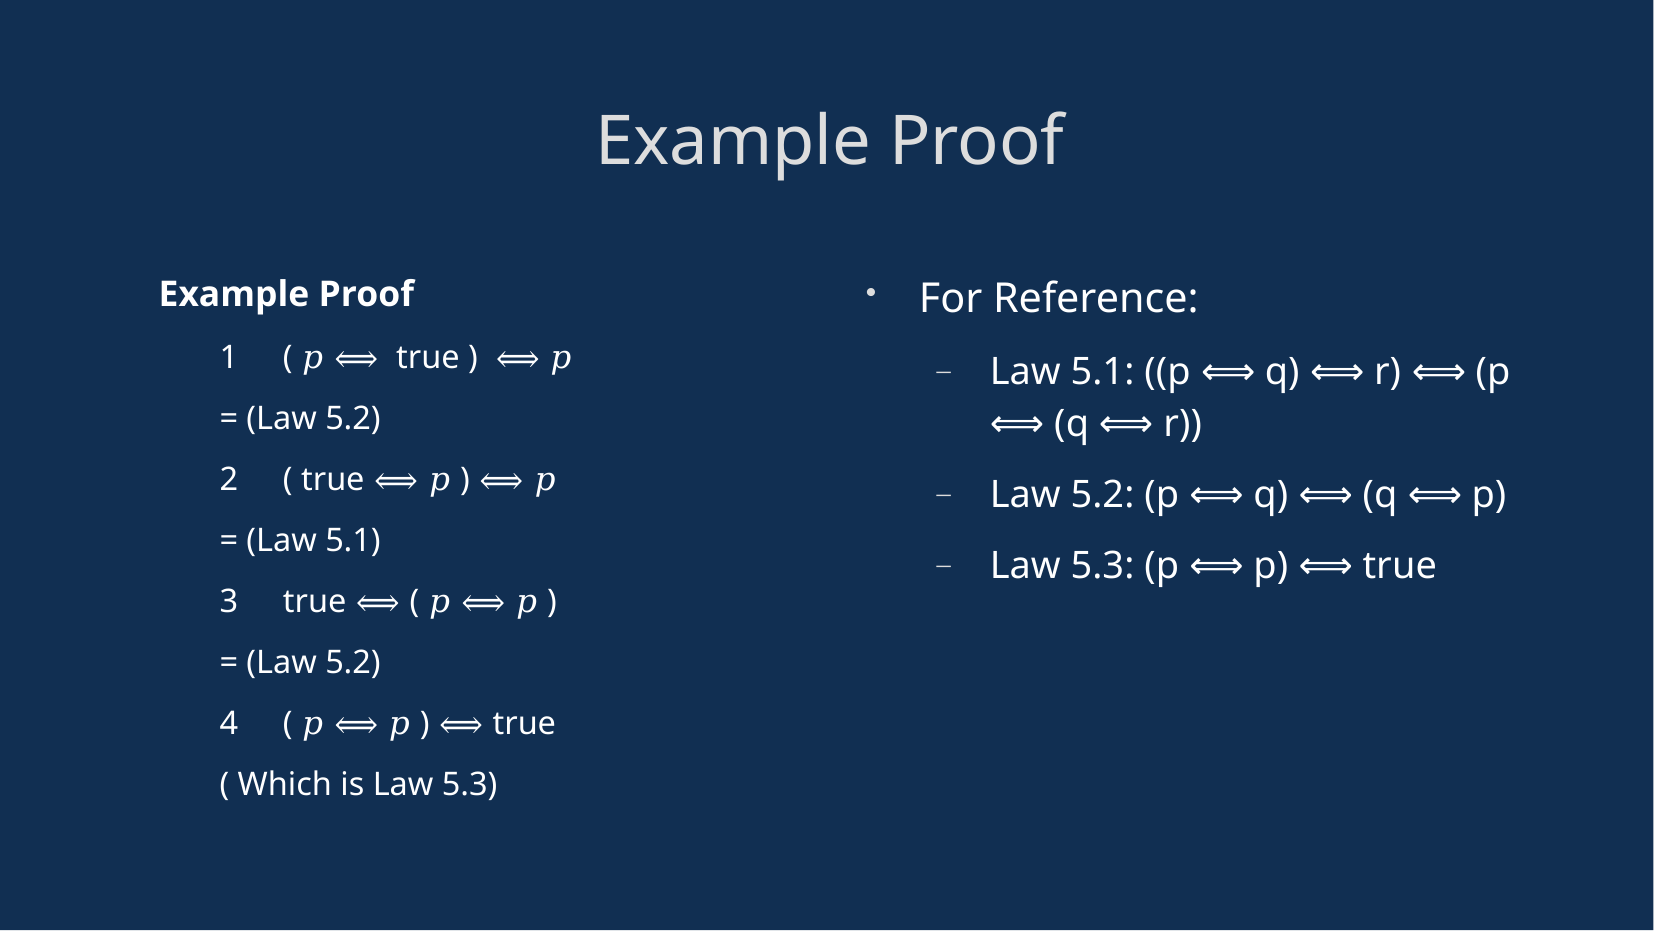

# Example Proof
Example Proof
1	( 𝑝 ⟺ true ) ⟺ 𝑝
= (Law 5.2)
2	( true ⟺ 𝑝 ) ⟺ 𝑝
= (Law 5.1)
3	true ⟺ ( 𝑝 ⟺ 𝑝 )
= (Law 5.2)
4	( 𝑝 ⟺ 𝑝 ) ⟺ true
( Which is Law 5.3)
For Reference:
Law 5.1: ((p ⟺ q) ⟺ r) ⟺ (p ⟺ (q ⟺ r))
Law 5.2: (p ⟺ q) ⟺ (q ⟺ p)
Law 5.3: (p ⟺ p) ⟺ true